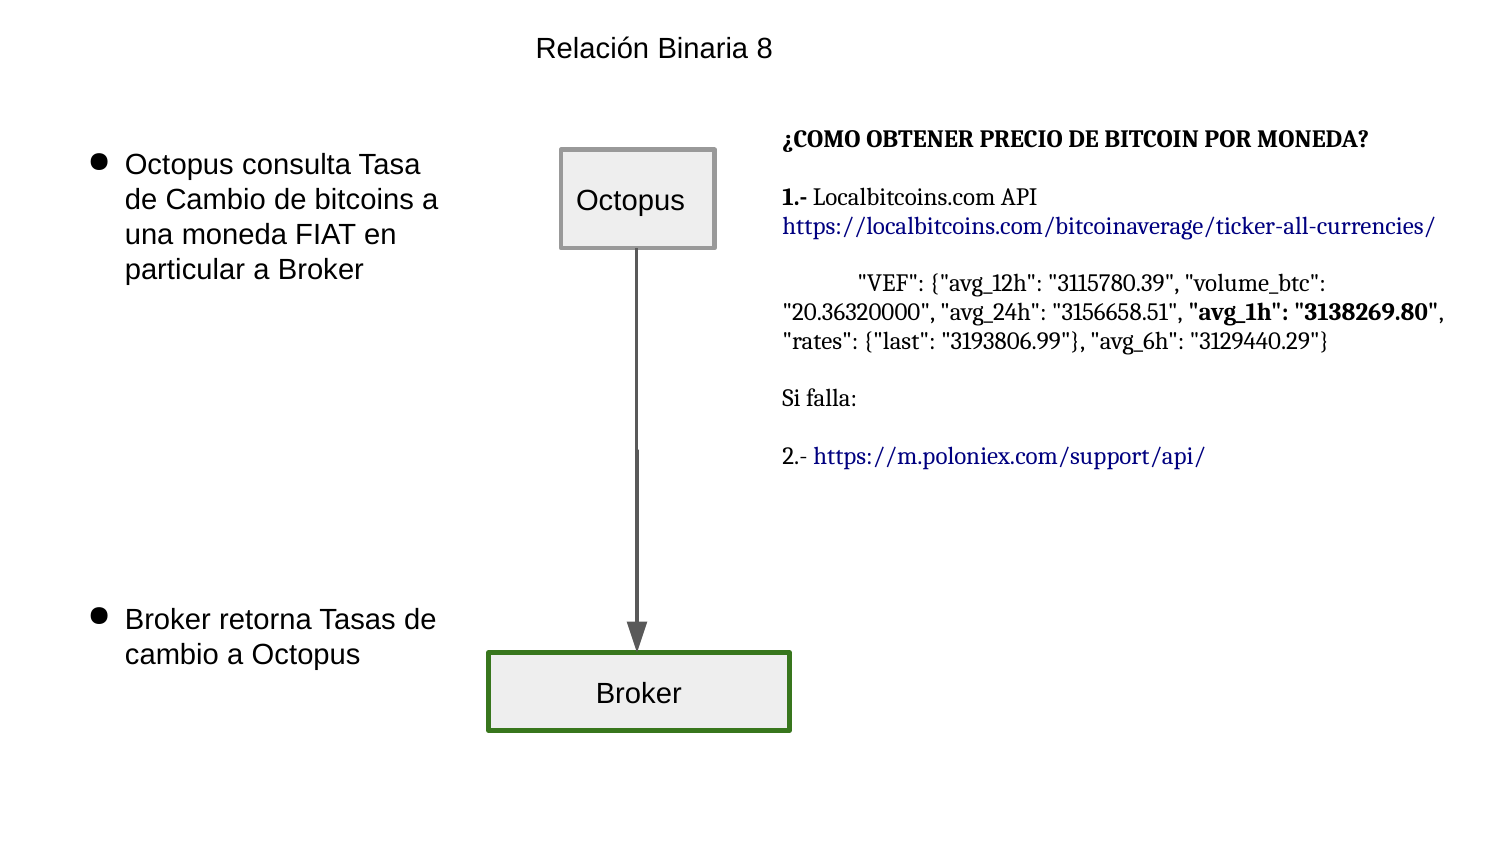

Relación Binaria 8
¿COMO OBTENER PRECIO DE BITCOIN POR MONEDA?
1.- Localbitcoins.com API
https://localbitcoins.com/bitcoinaverage/ticker-all-currencies/
	"VEF": {"avg_12h": "3115780.39", "volume_btc": "20.36320000", "avg_24h": "3156658.51", "avg_1h": "3138269.80", "rates": {"last": "3193806.99"}, "avg_6h": "3129440.29"}
Si falla:
2.- https://m.poloniex.com/support/api/
Octopus consulta Tasa de Cambio de bitcoins a una moneda FIAT en particular a Broker
Broker retorna Tasas de cambio a Octopus
Octopus
Broker